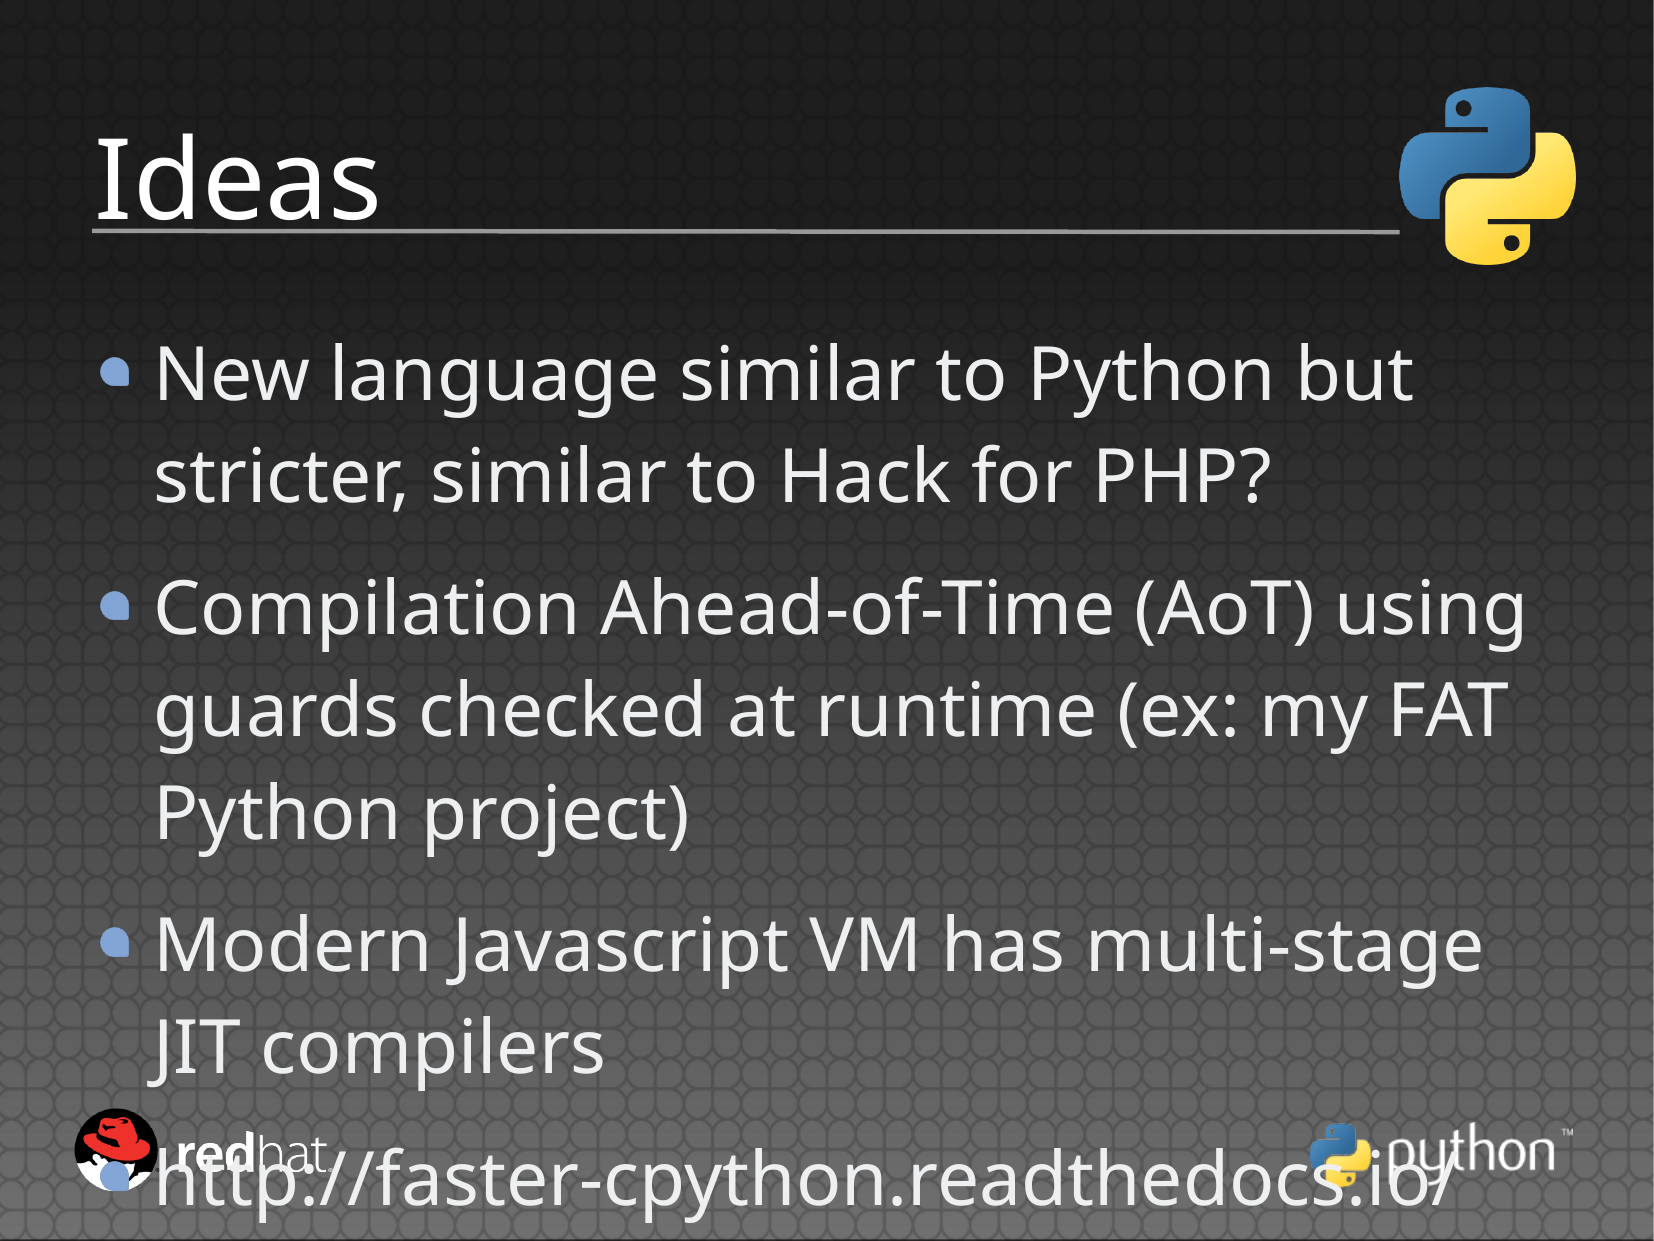

Ideas
# New language similar to Python but stricter, similar to Hack for PHP?
Compilation Ahead-of-Time (AoT) using guards checked at runtime (ex: my FAT Python project)
Modern Javascript VM has multi-stage JIT compilers
http://faster-cpython.readthedocs.io/